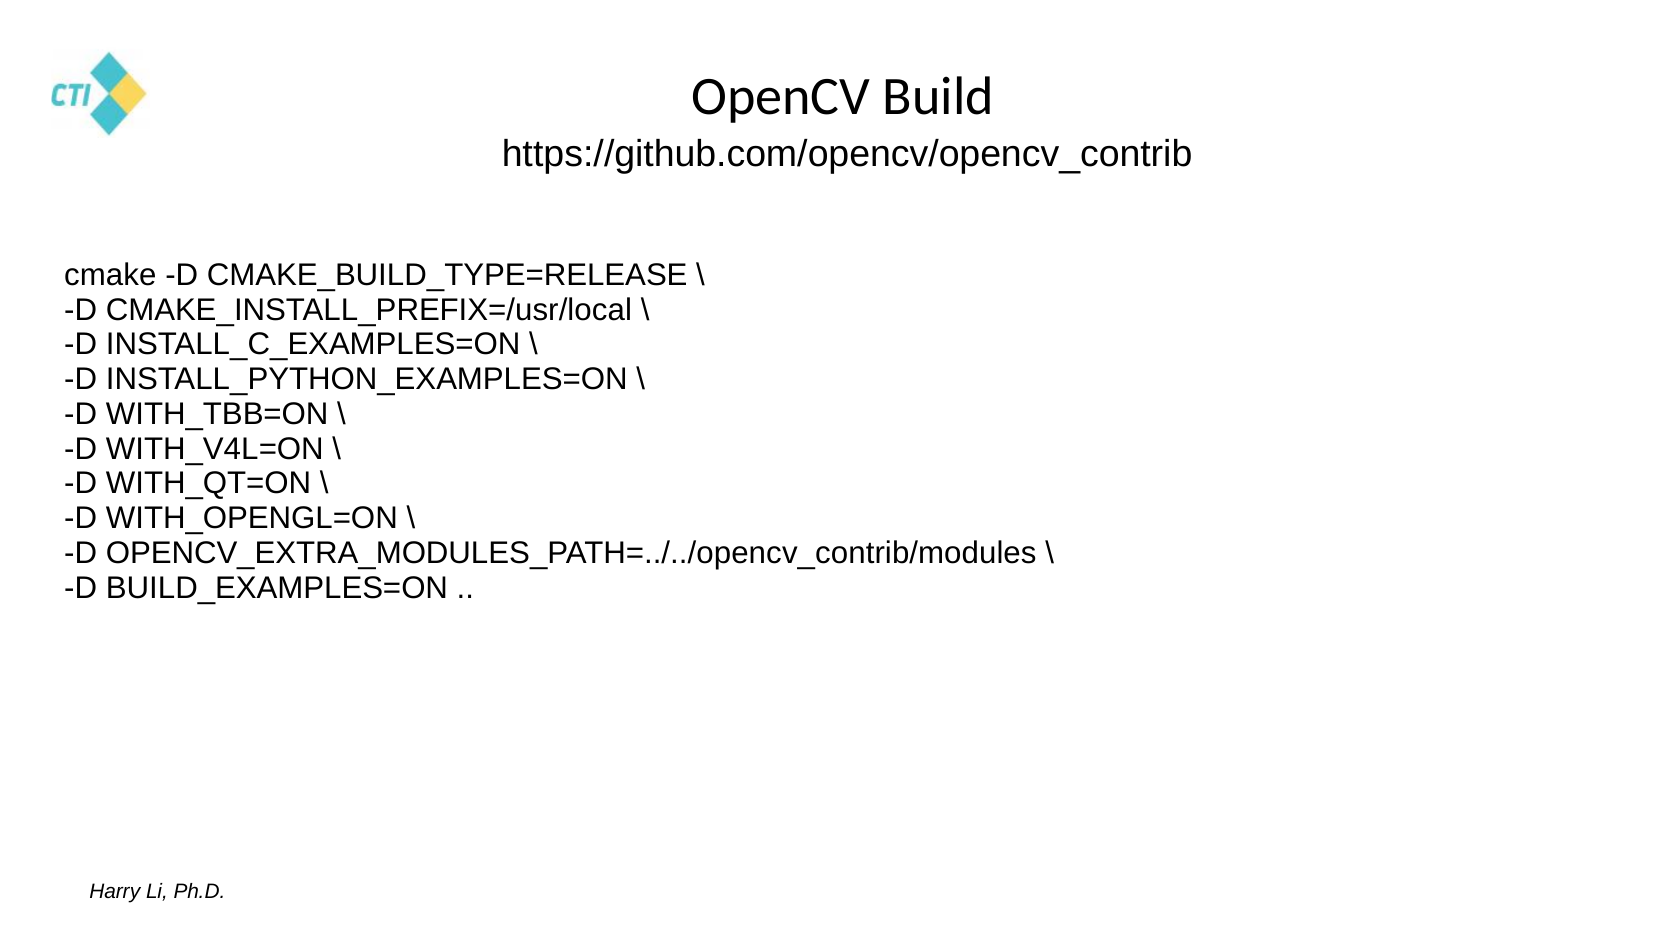

OpenCV Build
https://github.com/opencv/opencv_contrib
cmake -D CMAKE_BUILD_TYPE=RELEASE \
-D CMAKE_INSTALL_PREFIX=/usr/local \
-D INSTALL_C_EXAMPLES=ON \
-D INSTALL_PYTHON_EXAMPLES=ON \
-D WITH_TBB=ON \
-D WITH_V4L=ON \
-D WITH_QT=ON \
-D WITH_OPENGL=ON \
-D OPENCV_EXTRA_MODULES_PATH=../../opencv_contrib/modules \
-D BUILD_EXAMPLES=ON ..
Harry Li, Ph.D.